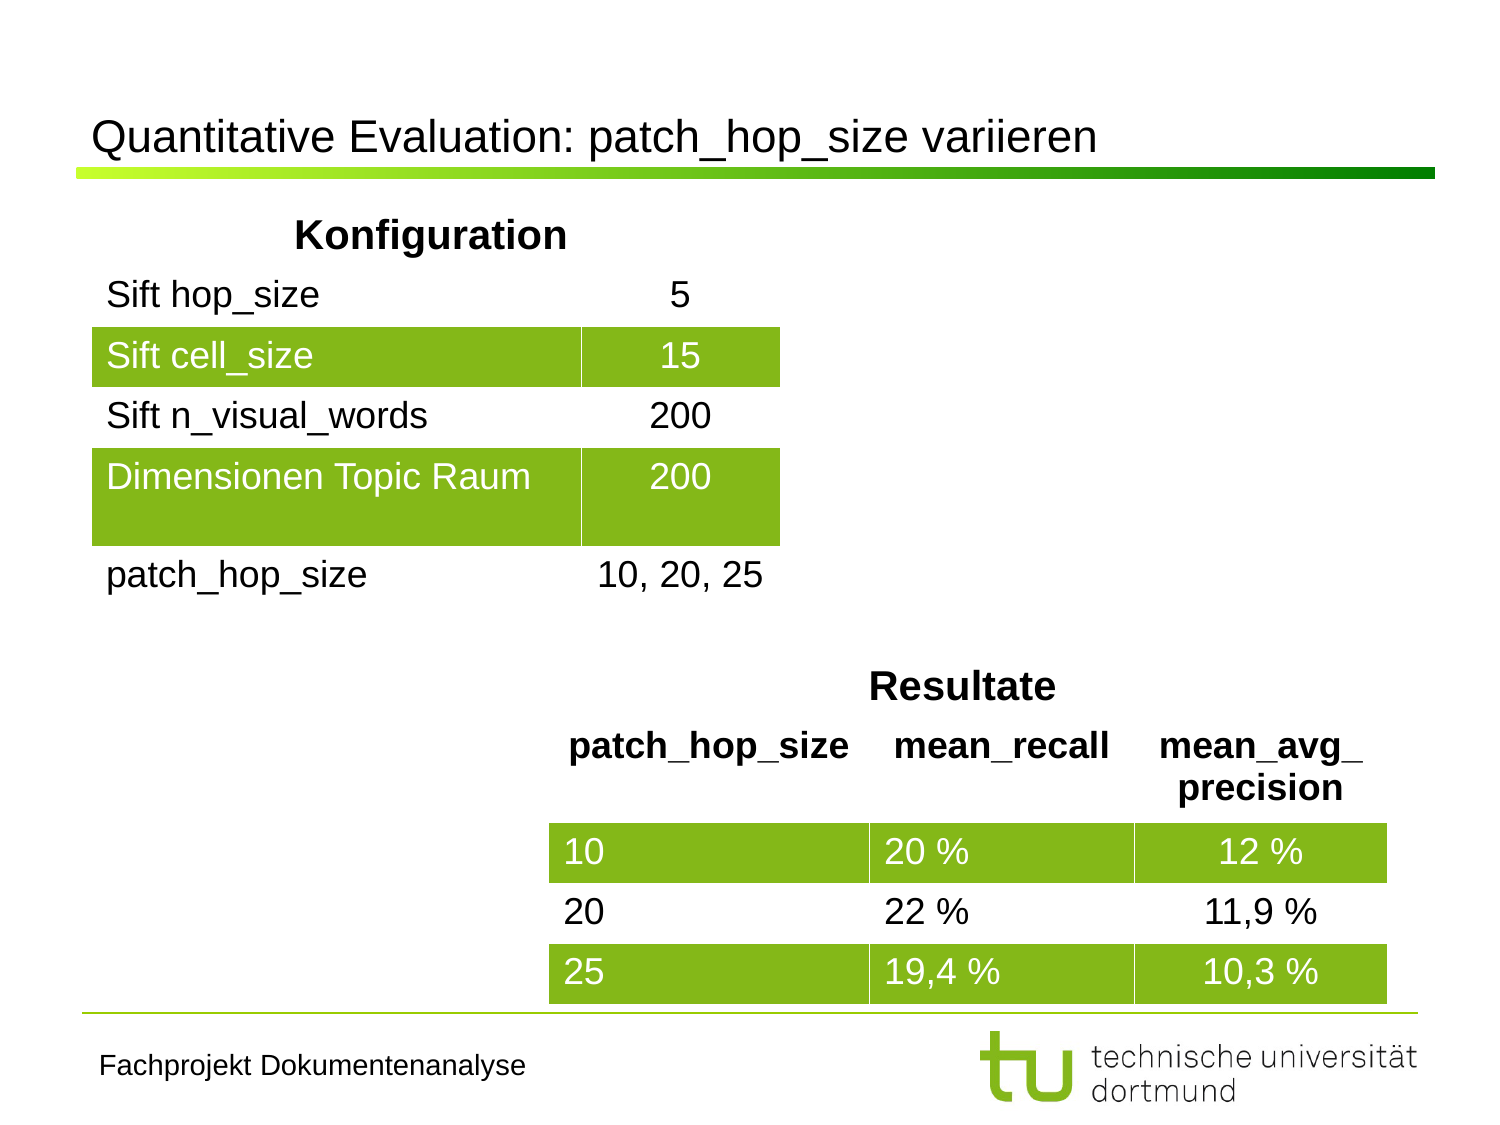

# Quantitative Evaluation: patch_hop_size variieren
Konfiguration
| Sift hop\_size | 5 |
| --- | --- |
| Sift cell\_size | 15 |
| Sift n\_visual\_words | 200 |
| Dimensionen Topic Raum | 200 |
| patch\_hop\_size | 10, 20, 25 |
Resultate
| patch\_hop\_size | mean\_recall | mean\_avg\_precision |
| --- | --- | --- |
| 10 | 20 % | 12 % |
| 20 | 22 % | 11,9 % |
| 25 | 19,4 % | 10,3 % |